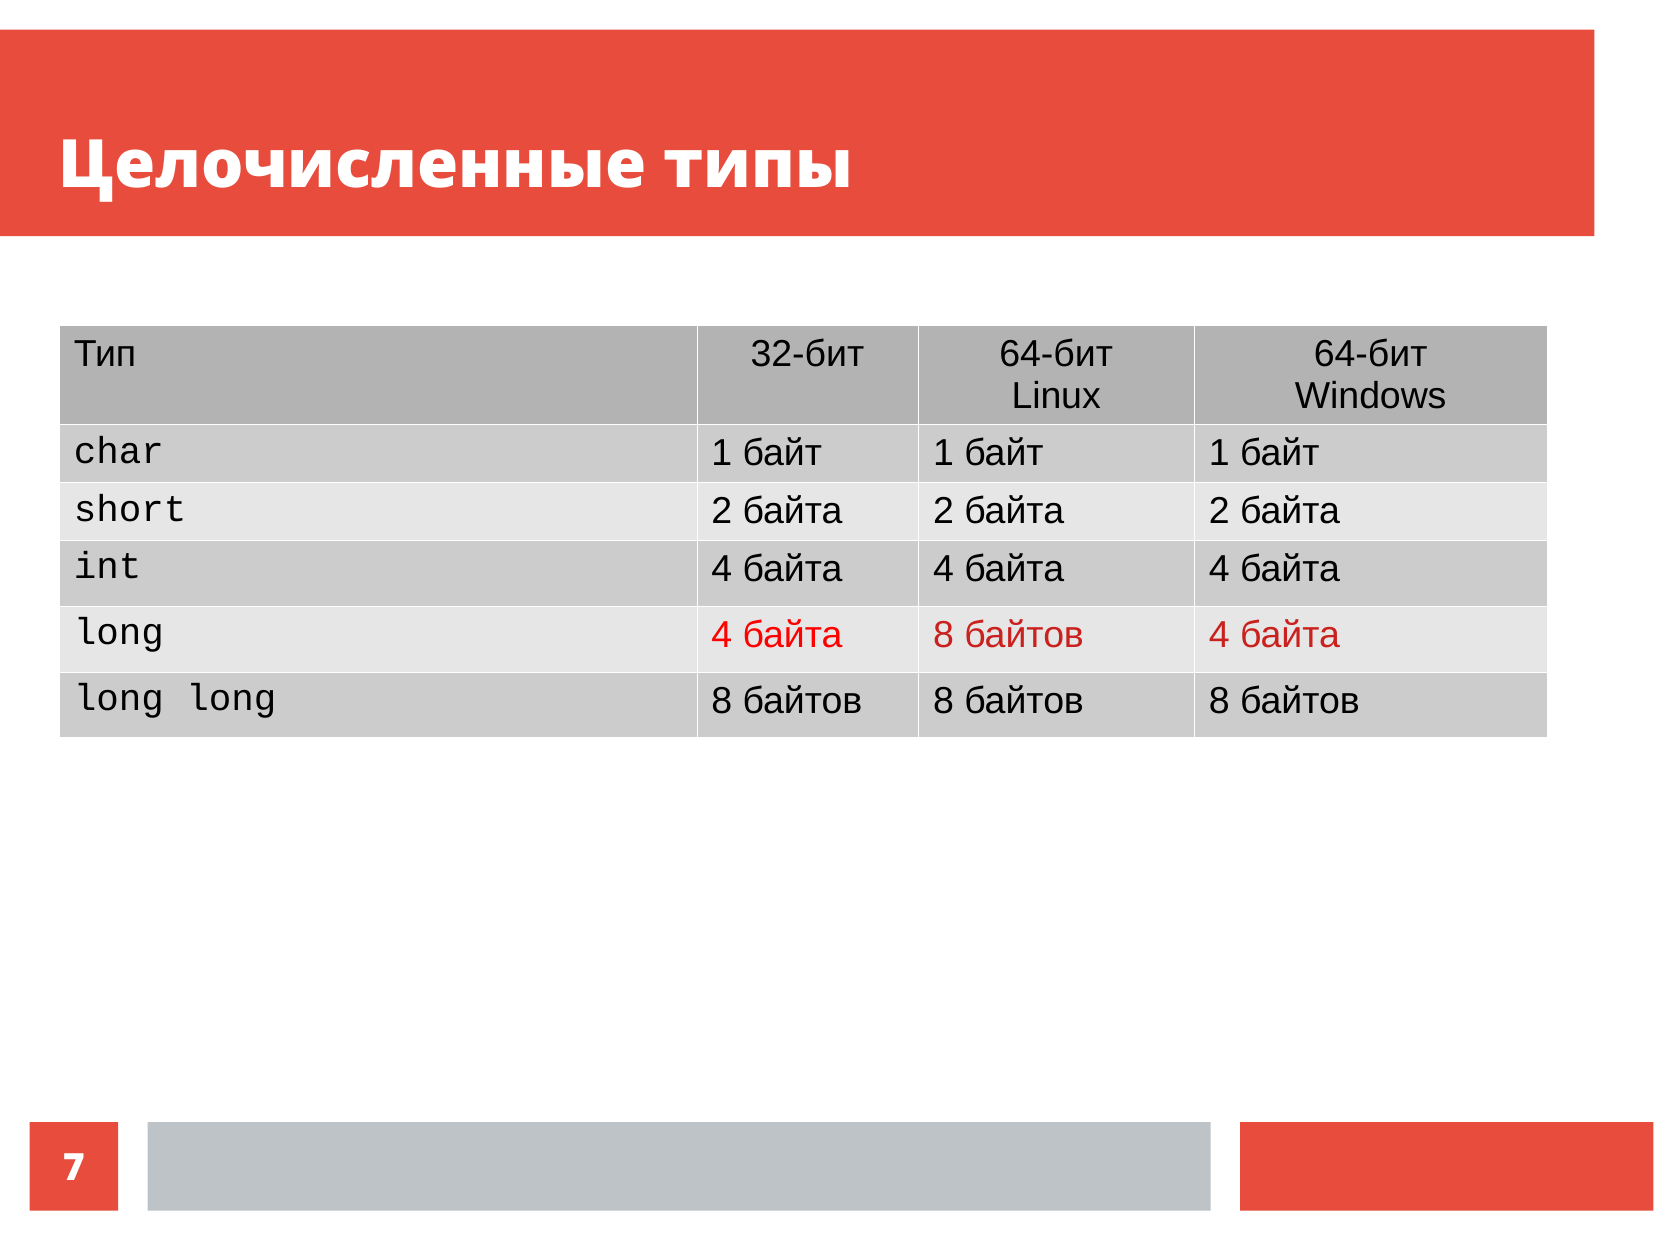

# Целочисленные типы
| Тип | 32-бит | 64-бит Linux | 64-бит Windows |
| --- | --- | --- | --- |
| char | 1 байт | 1 байт | 1 байт |
| short | 2 байта | 2 байта | 2 байта |
| int | 4 байта | 4 байта | 4 байта |
| long | 4 байта | 8 байтов | 4 байта |
| long long | 8 байтов | 8 байтов | 8 байтов |
7